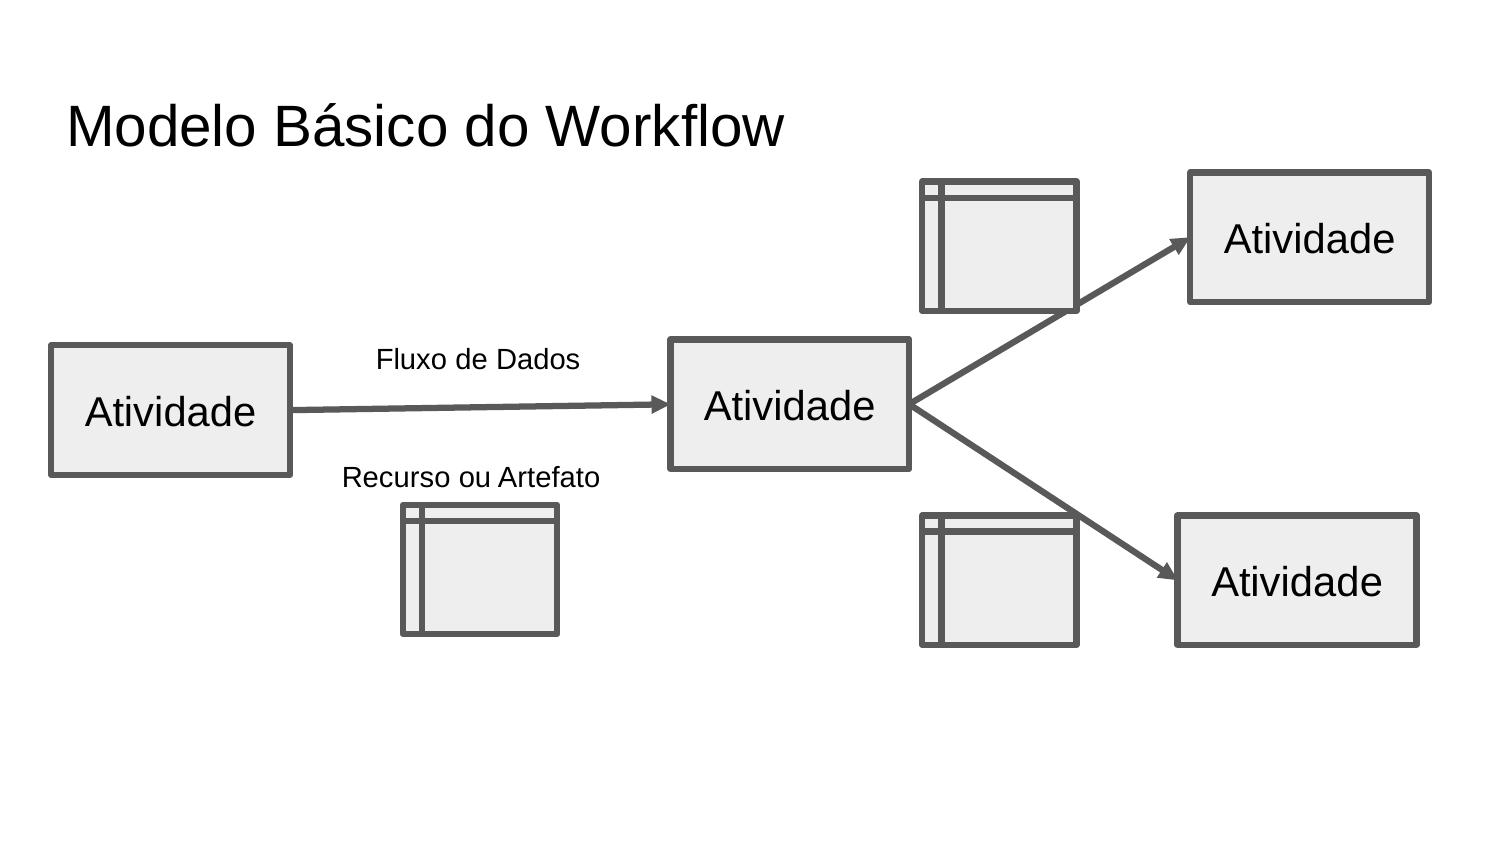

# Modelo Básico do Workflow
Atividade
Fluxo de Dados
Atividade
Atividade
Recurso ou Artefato
Atividade